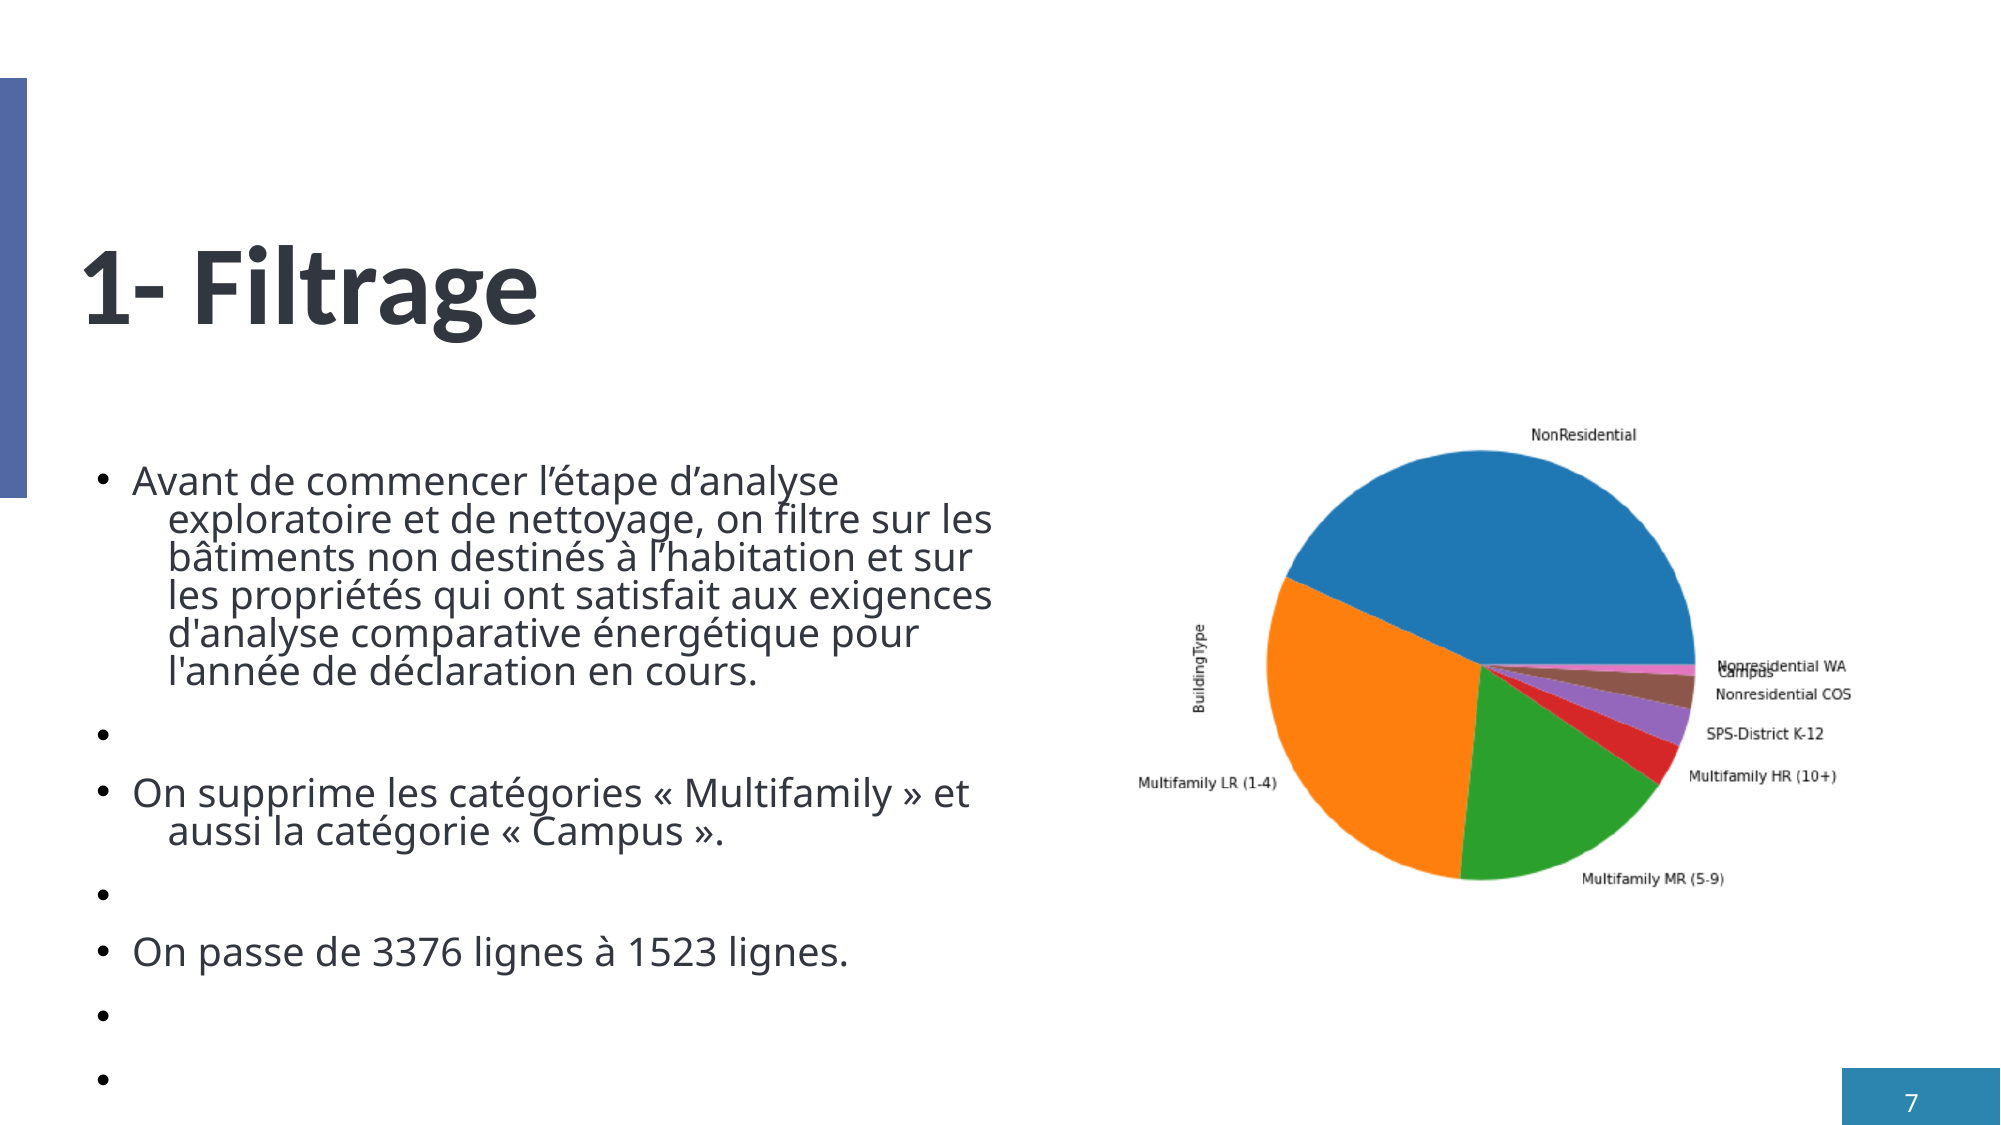

# 1- Filtrage
Avant de commencer l’étape d’analyse exploratoire et de nettoyage, on filtre sur les bâtiments non destinés à l’habitation et sur les propriétés qui ont satisfait aux exigences d'analyse comparative énergétique pour l'année de déclaration en cours.
On supprime les catégories « Multifamily » et aussi la catégorie « Campus ».
On passe de 3376 lignes à 1523 lignes.